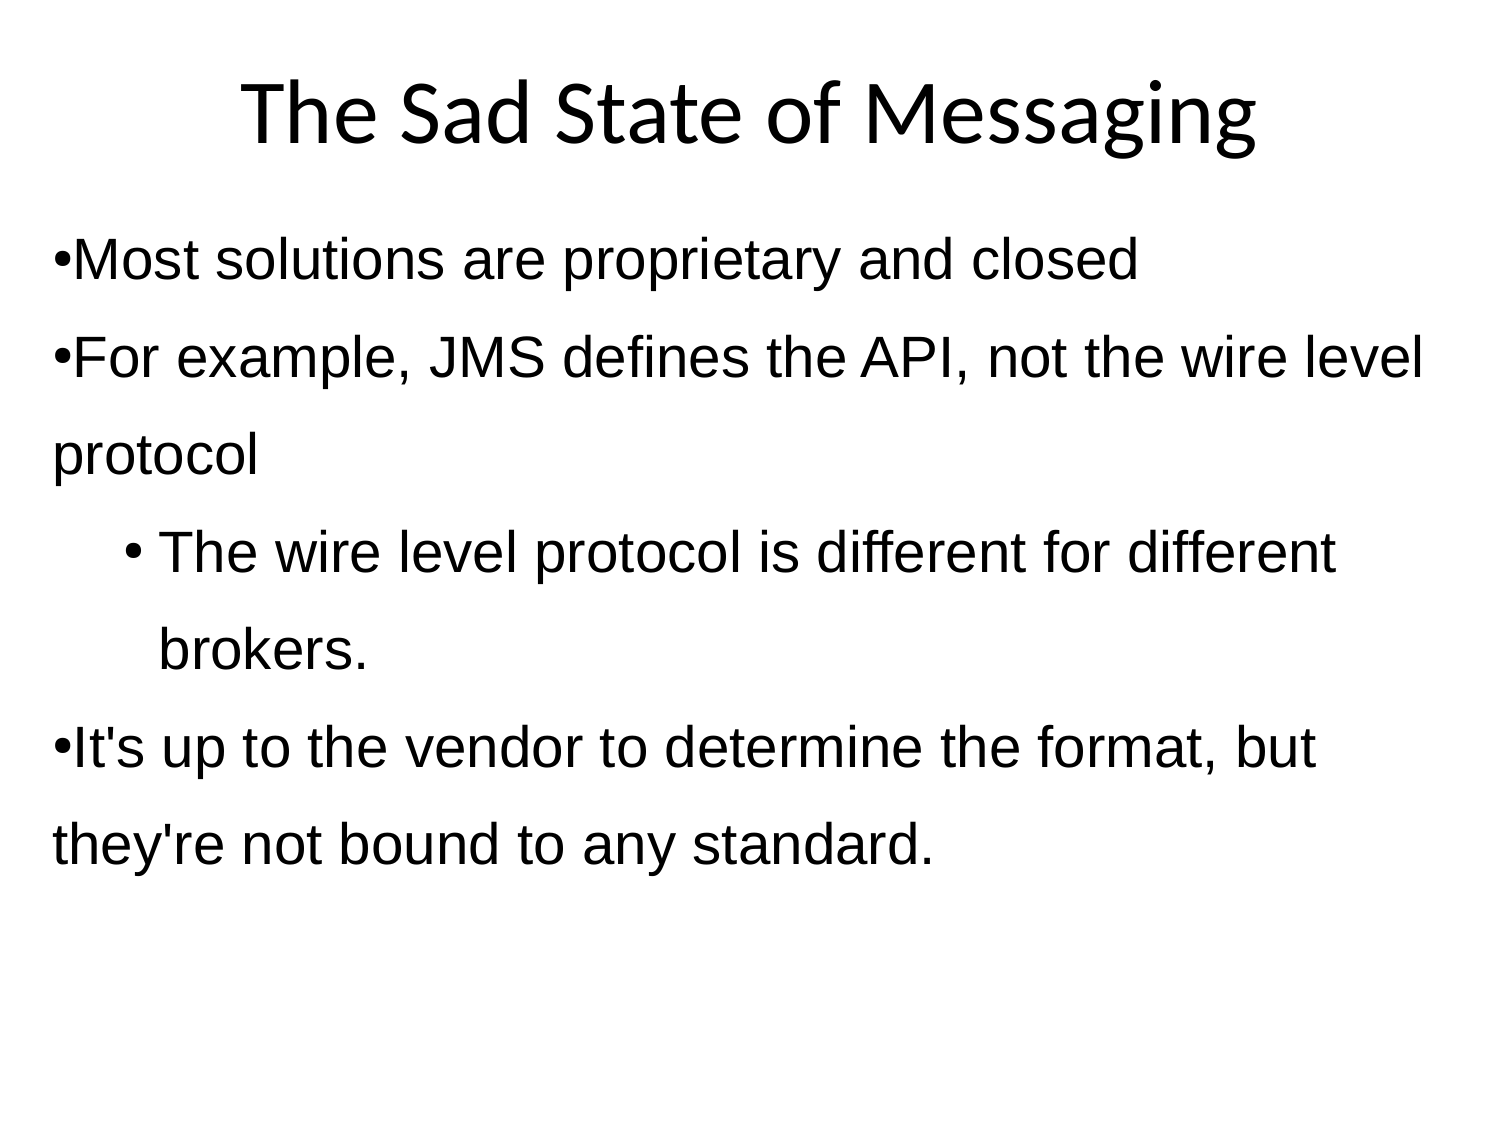

The Sad State of Messaging
Most solutions are proprietary and closed
For example, JMS defines the API, not the wire level protocol
The wire level protocol is different for different brokers.
It's up to the vendor to determine the format, but they're not bound to any standard.